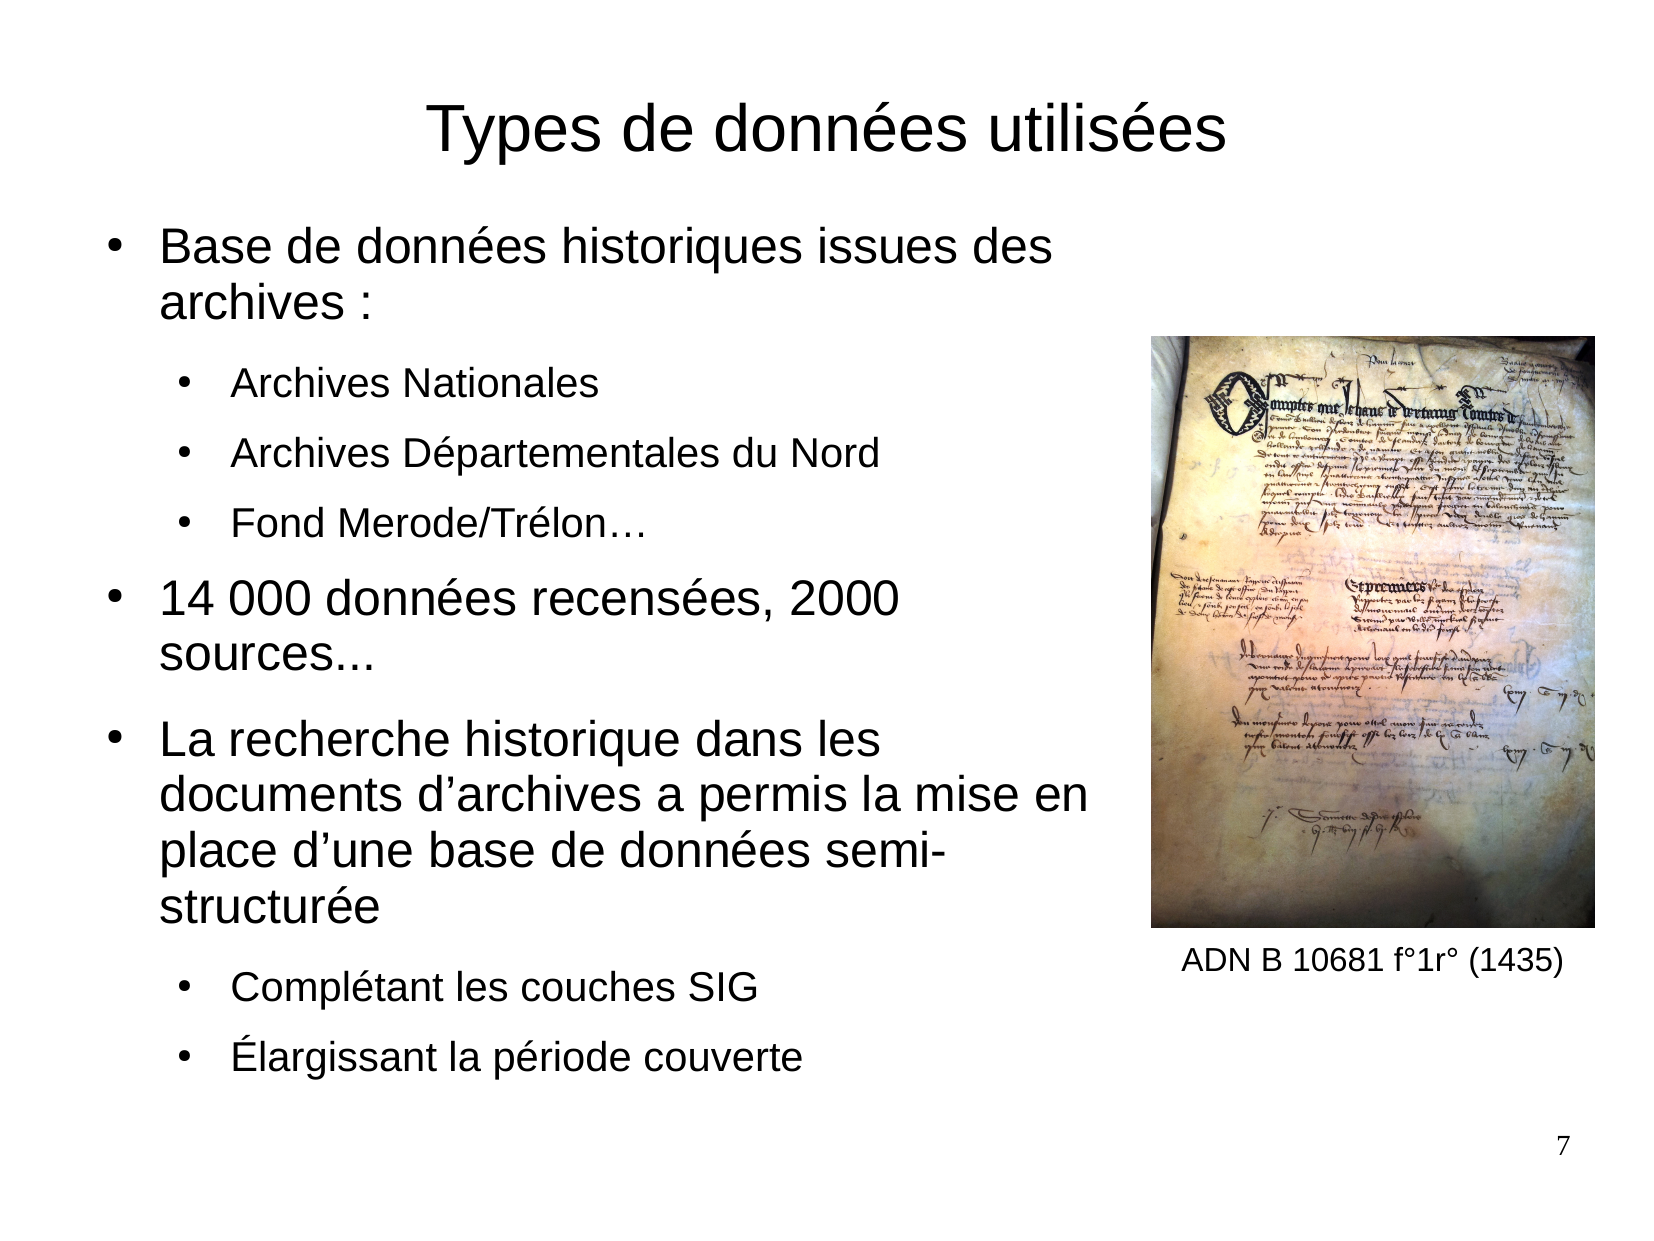

# Types de données utilisées
Base de données historiques issues des archives :
Archives Nationales
Archives Départementales du Nord
Fond Merode/Trélon…
14 000 données recensées, 2000 sources...
La recherche historique dans les documents d’archives a permis la mise en place d’une base de données semi-structurée
Complétant les couches SIG
Élargissant la période couverte
ADN B 10681 f°1r° (1435)
7